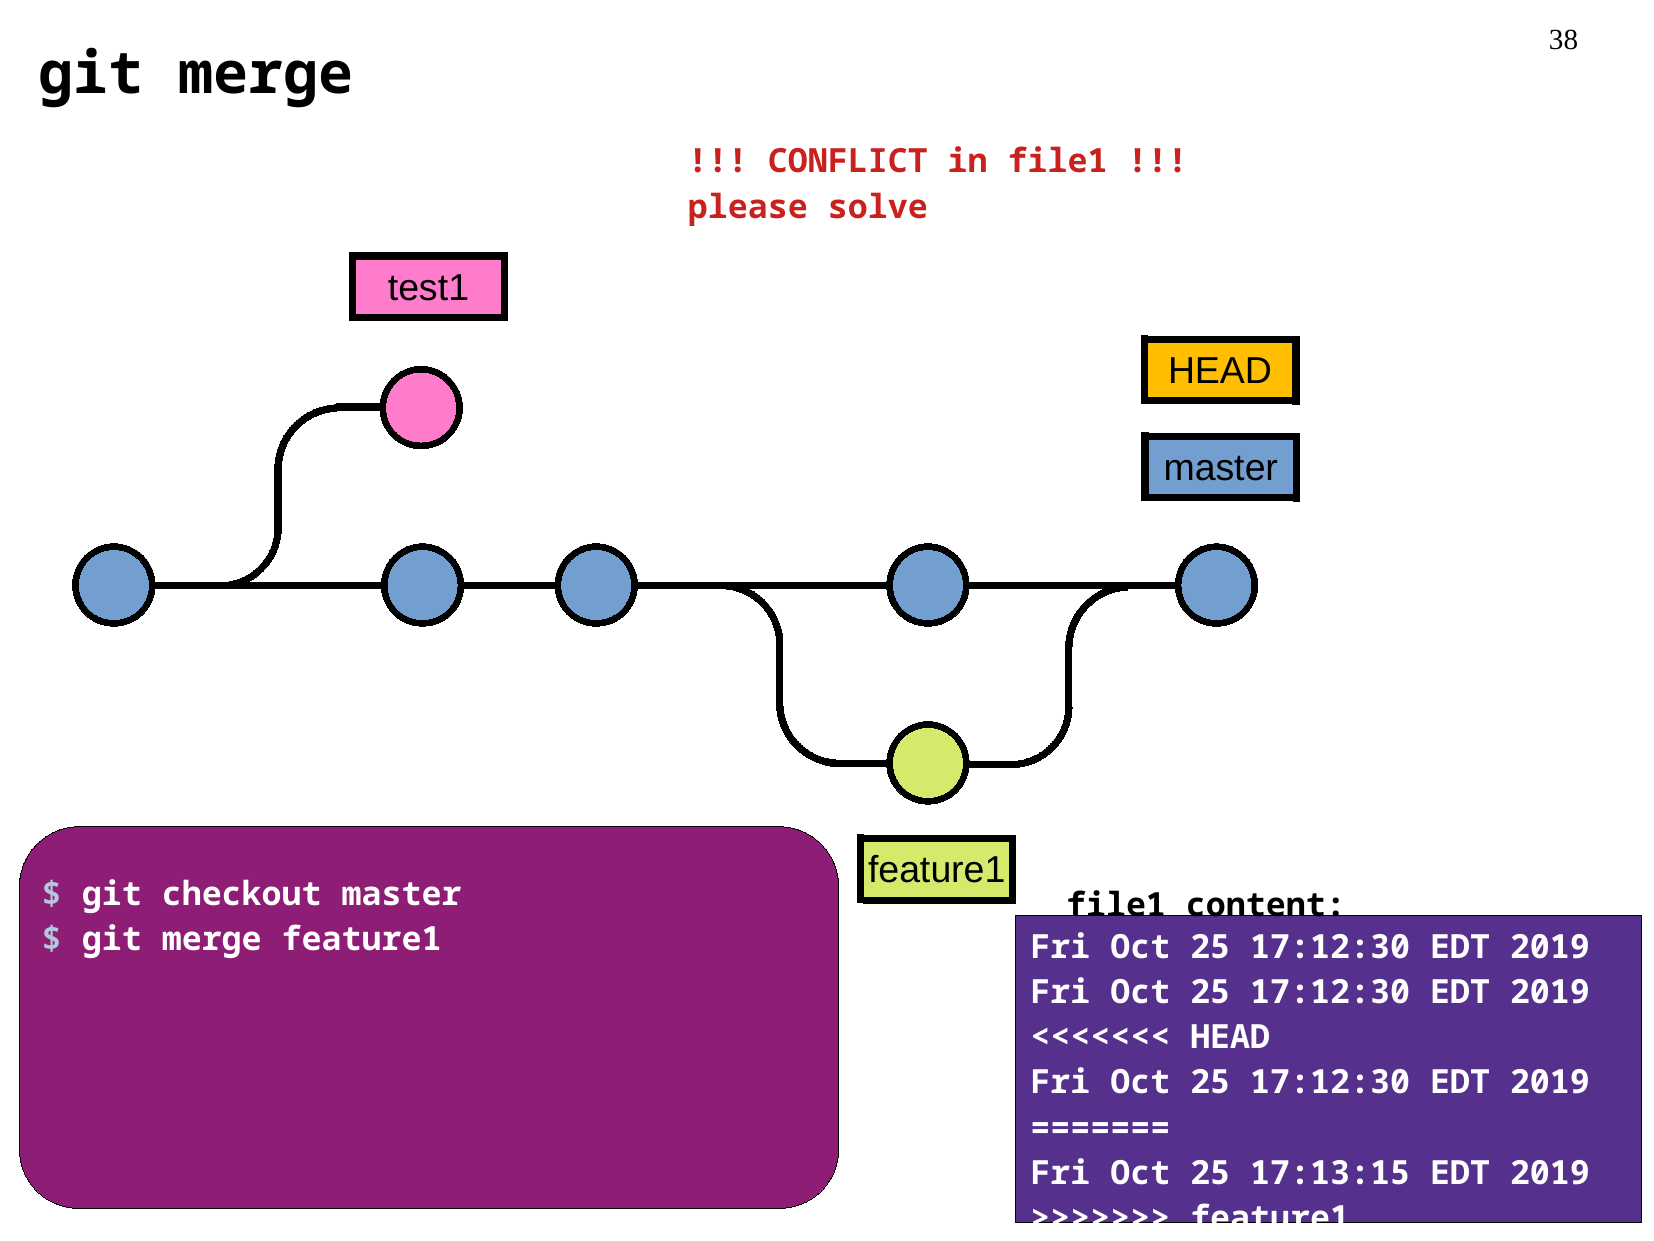

38
git merge
!!! CONFLICT in file1 !!!
please solve
test1
HEAD
master
feature1
$ git checkout master
$ git merge feature1
file1 content:
Fri Oct 25 17:12:30 EDT 2019
Fri Oct 25 17:12:30 EDT 2019
<<<<<<< HEAD
Fri Oct 25 17:12:30 EDT 2019
=======
Fri Oct 25 17:13:15 EDT 2019
>>>>>>> feature1